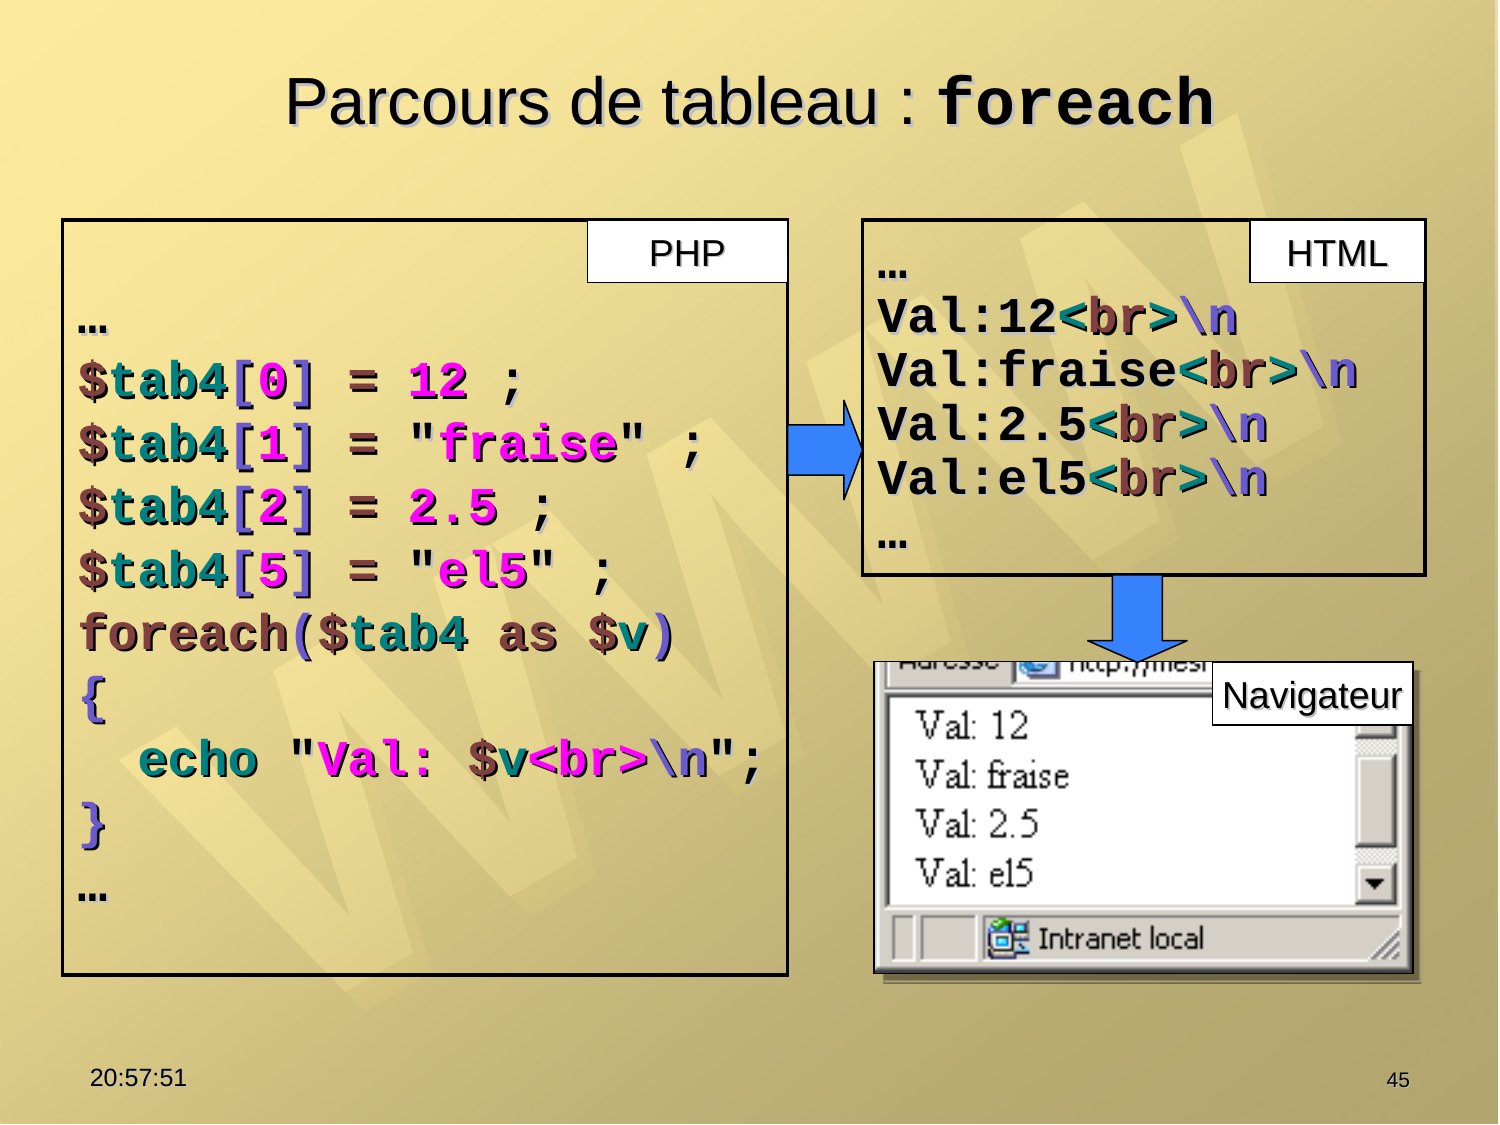

# Parcours de tableau : foreach
…
$tab4[0] = 12 ;
$tab4[1] = "fraise" ;
$tab4[2] = 2.5 ;
$tab4[5] = "el5" ;
foreach($tab4 as $v)
{
 echo "Val: $v<br>\n";
}
…
PHP
…
Val:12<br>\n
Val:fraise<br>\n
Val:2.5<br>\n
Val:el5<br>\n
…
HTML
Navigateur
21:08:09